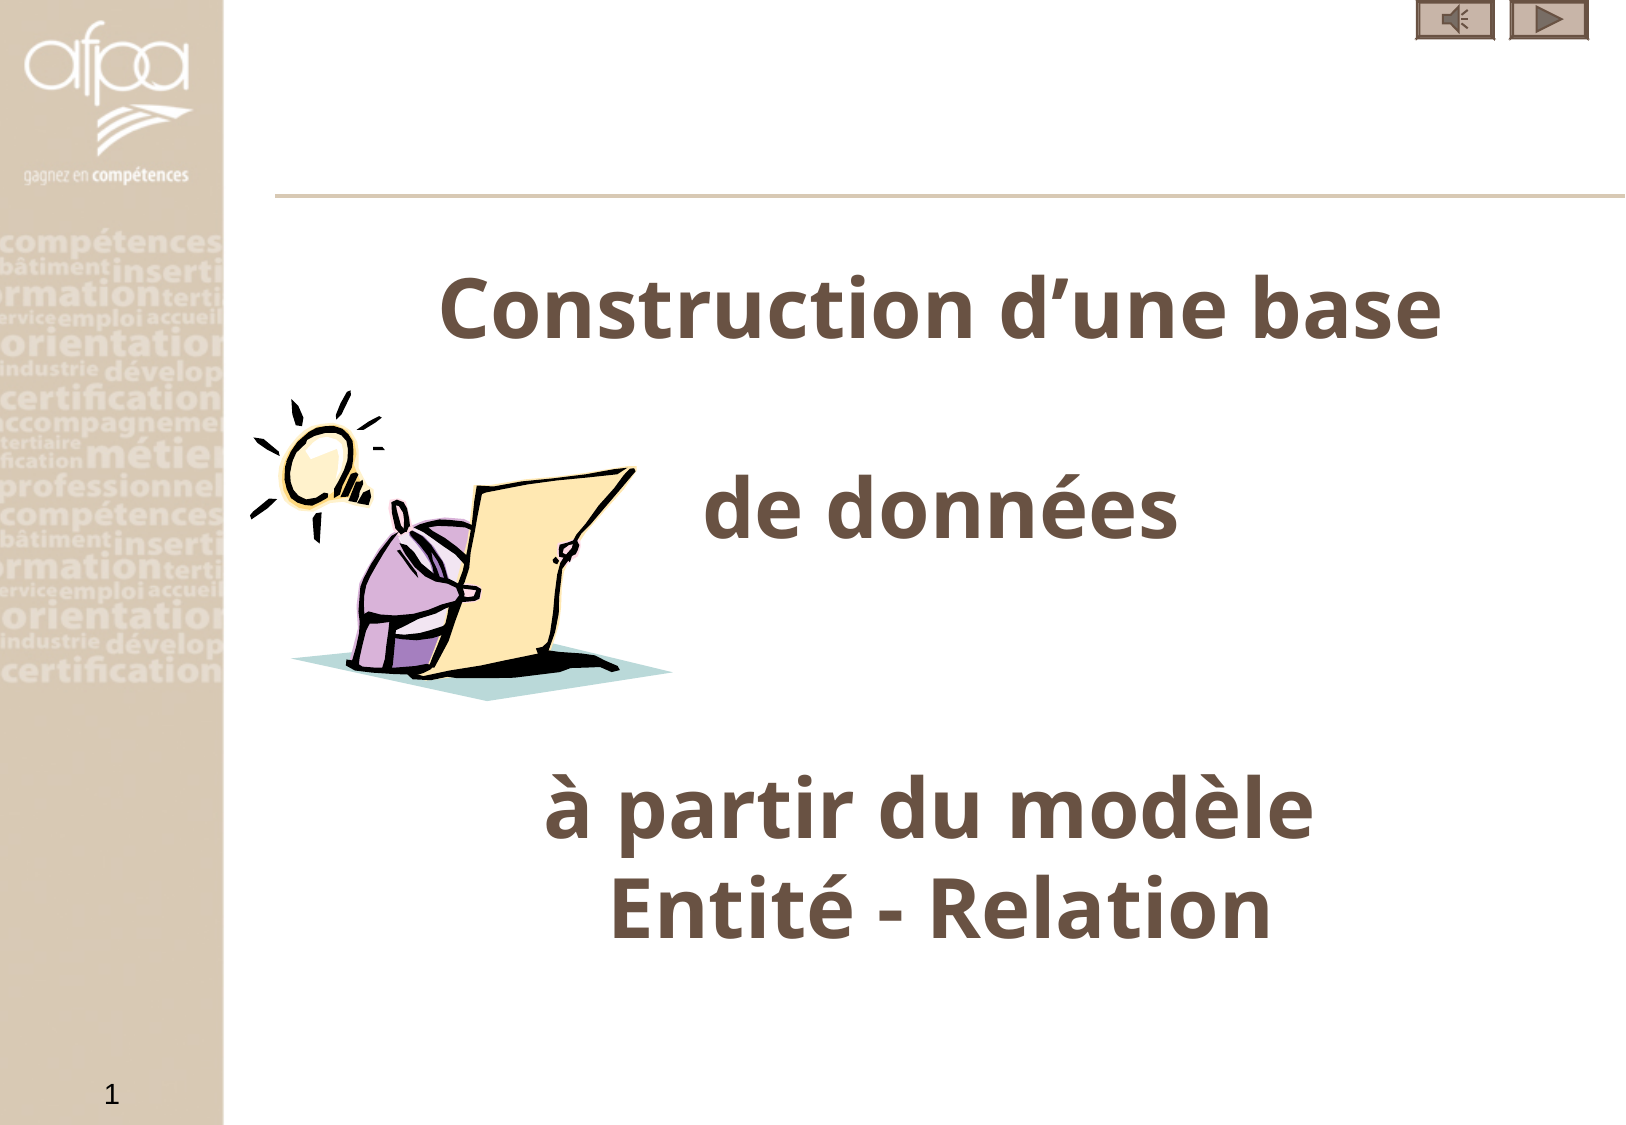

Construction d’une base
de données
à partir du modèle
Entité - Relation